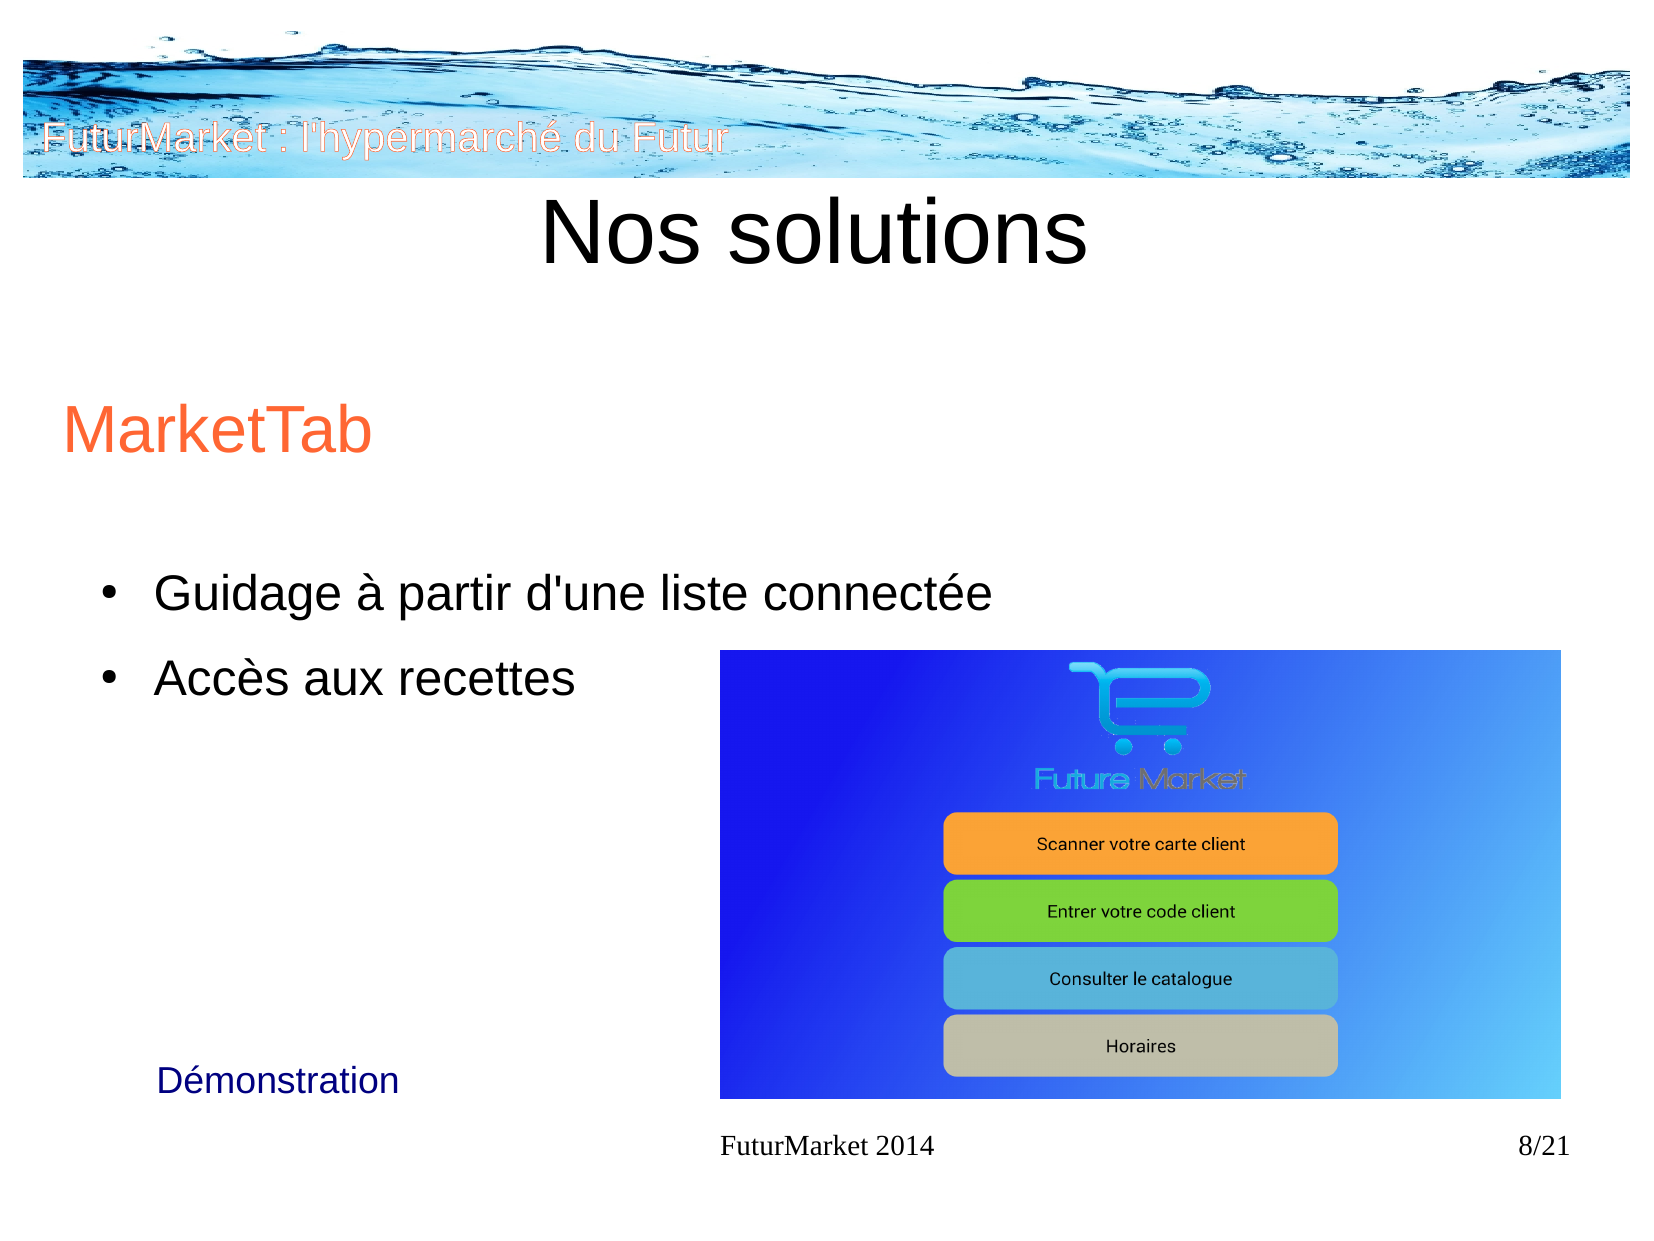

Nos solutions
MarketTab
# Guidage à partir d'une liste connectée
Accès aux recettes
Démonstration
FuturMarket 2014
8